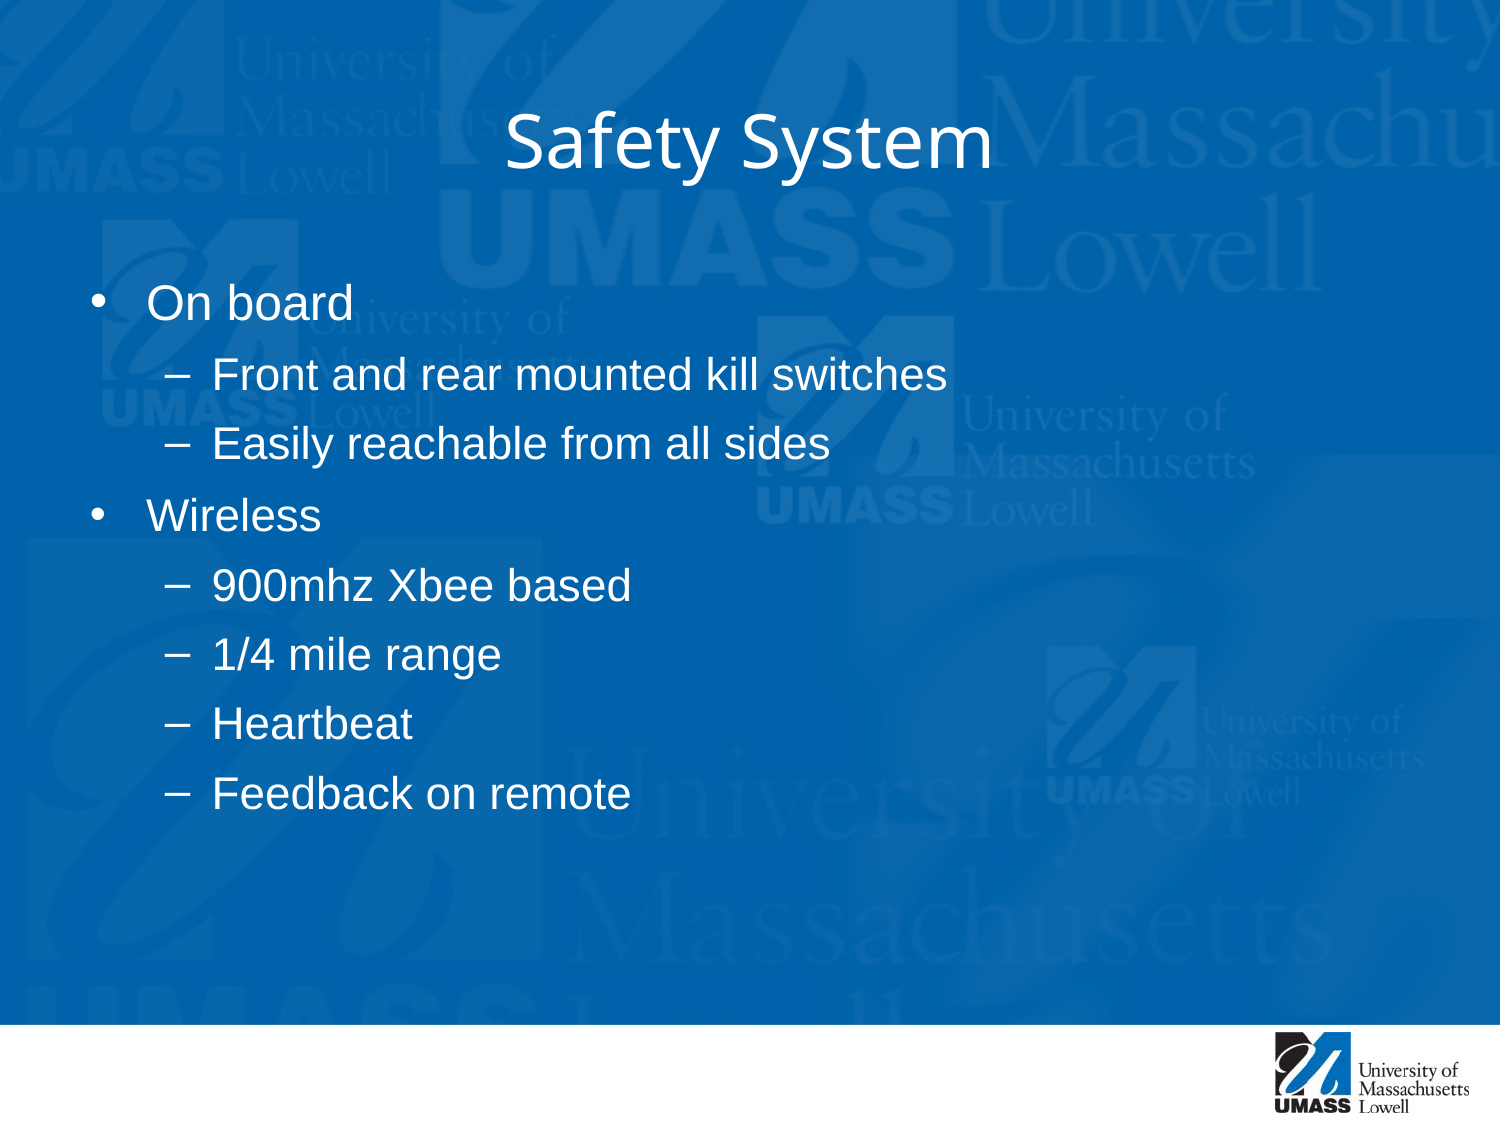

# Safety System
On board
Front and rear mounted kill switches
Easily reachable from all sides
Wireless
900mhz Xbee based
1/4 mile range
Heartbeat
Feedback on remote